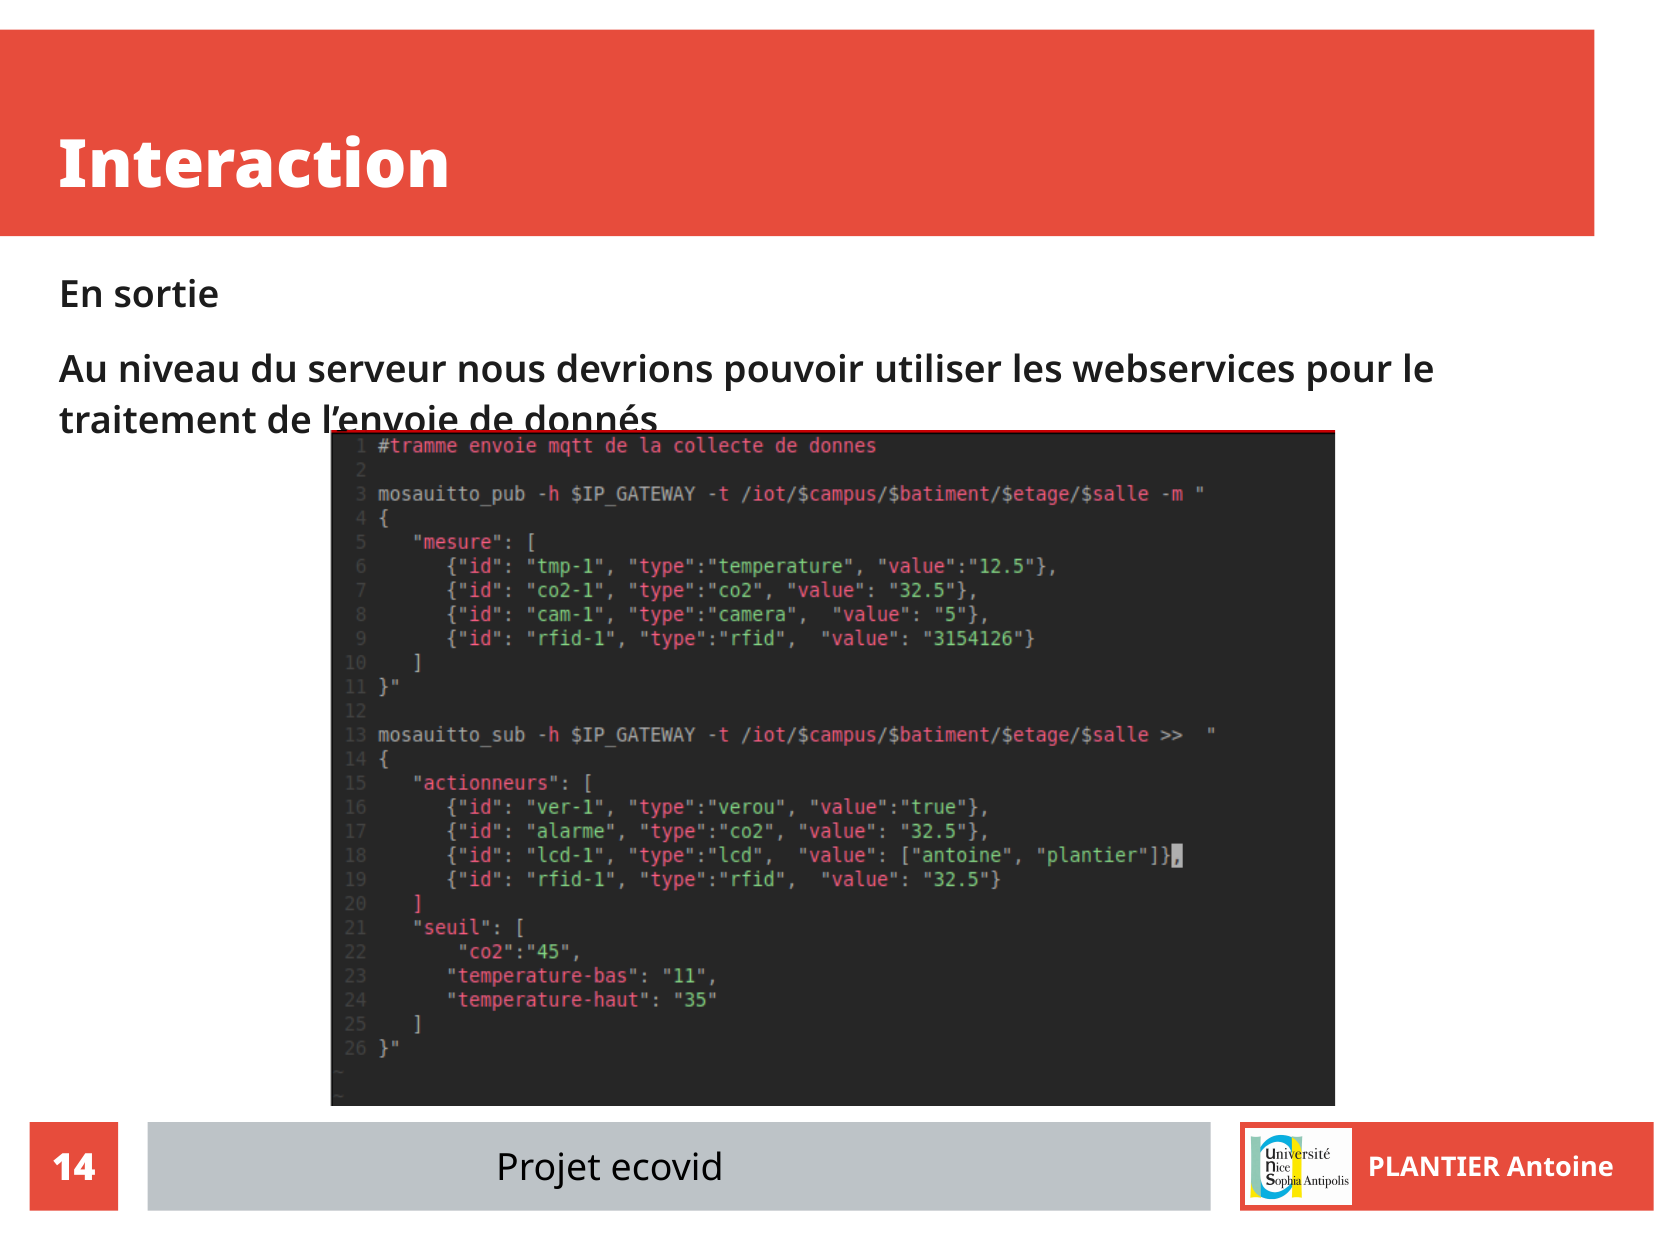

# Interaction
En sortie
Au niveau du serveur nous devrions pouvoir utiliser les webservices pour le traitement de l’envoie de donnés
14